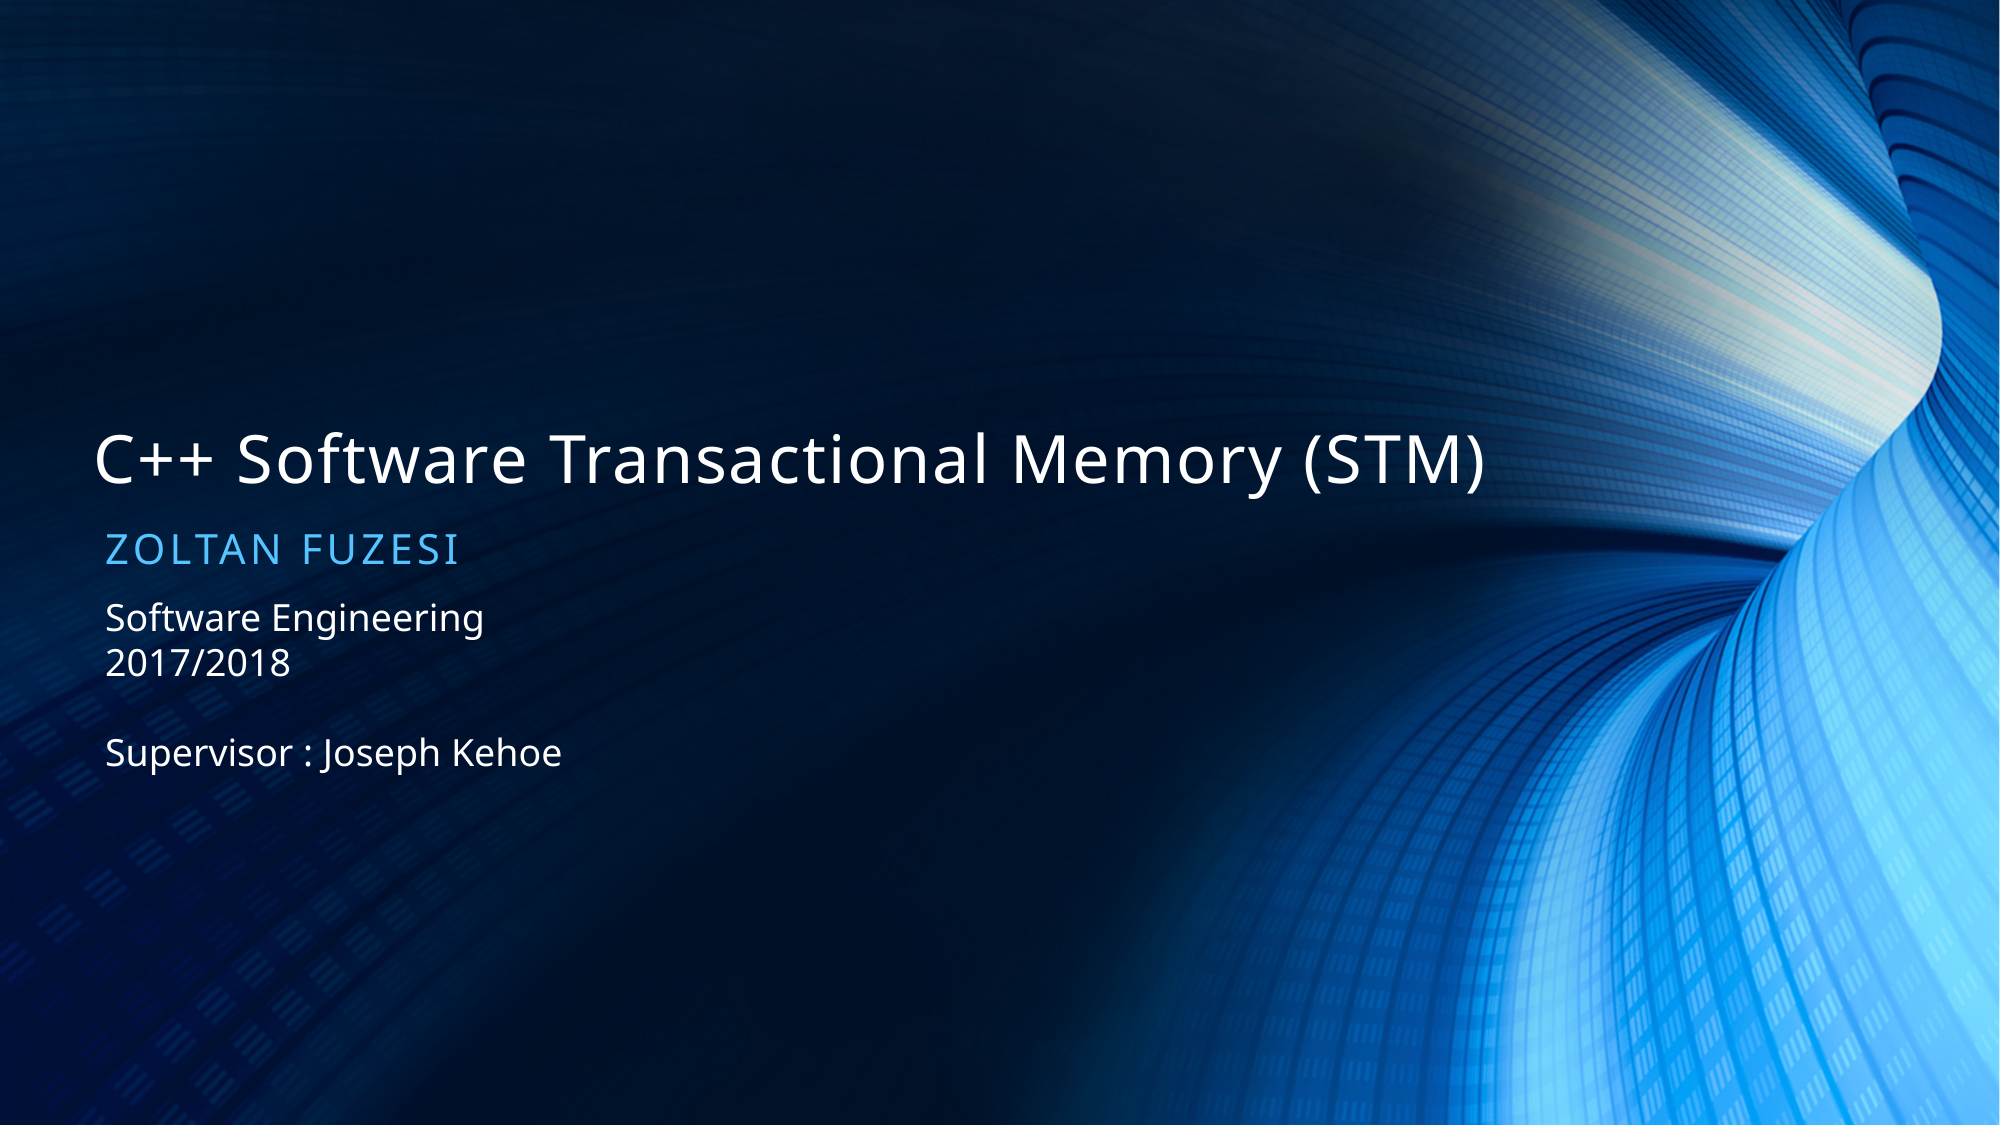

# C++ Software Transactional Memory (STM)
Zoltan Fuzesi
Software Engineering
2017/2018
Supervisor : Joseph Kehoe